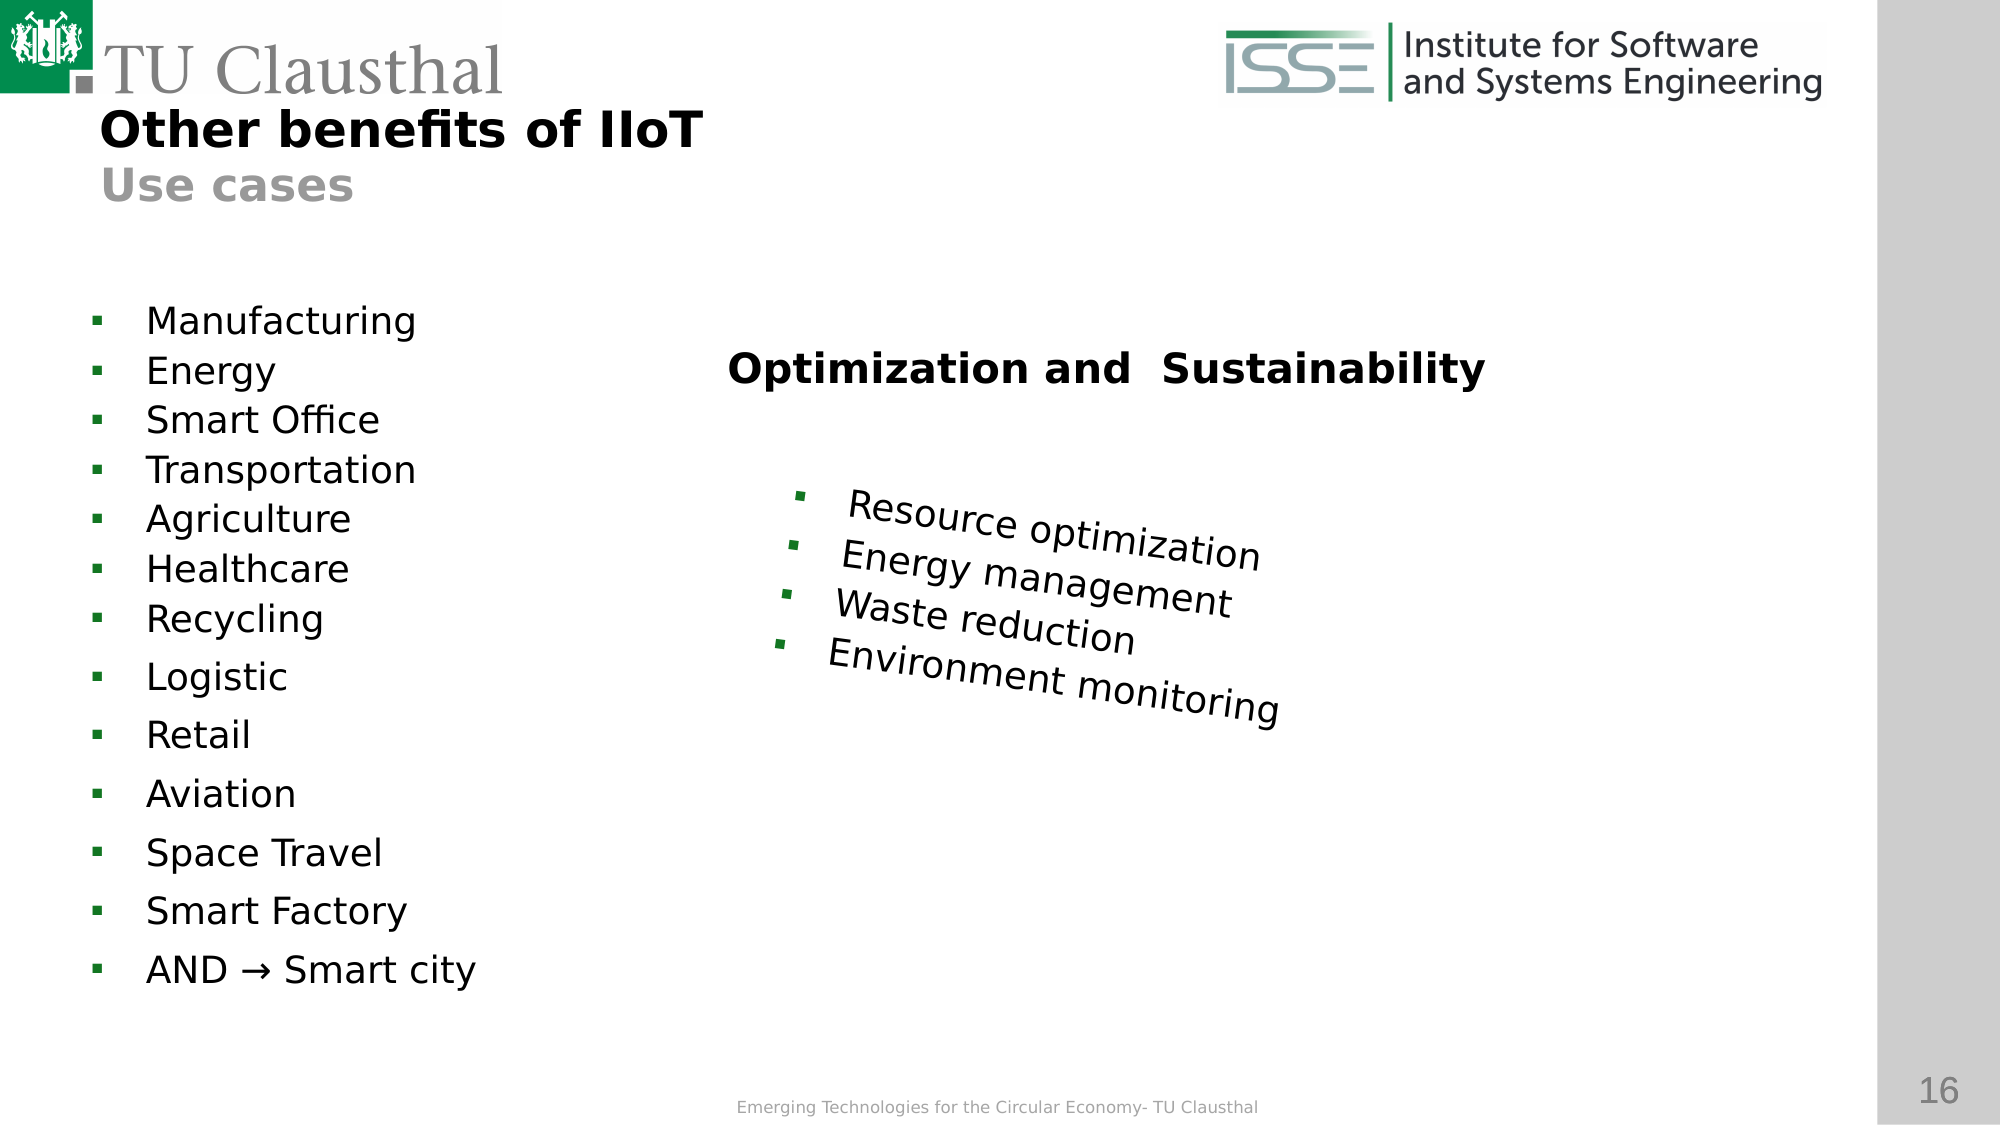

# Other benefits of IIoT Use cases
Manufacturing
Energy
Smart Office
Transportation
Agriculture
Healthcare
Recycling
Logistic
Retail
Aviation
Space Travel
Smart Factory
AND → Smart city
Optimization and Sustainability
Resource optimization
Energy management
Waste reduction
Environment monitoring